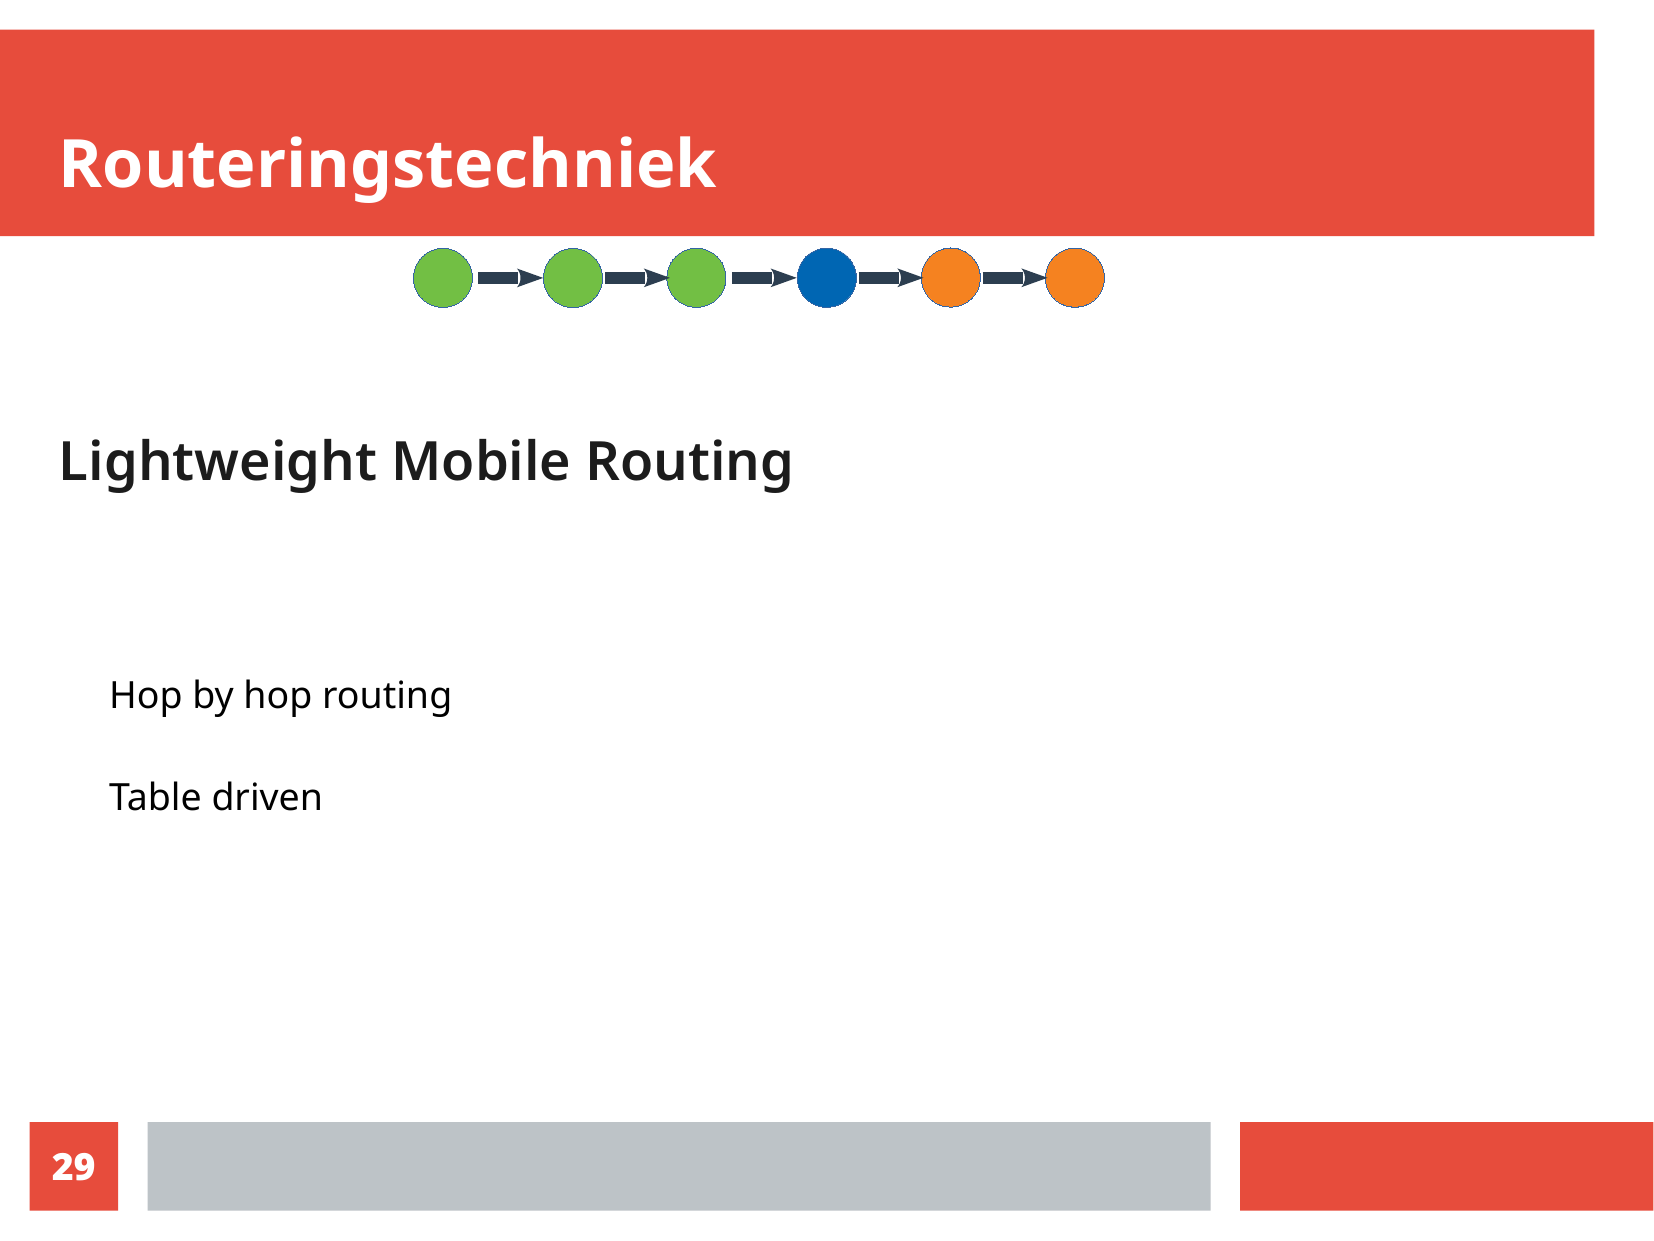

# Routeringstechniek
Lightweight Mobile Routing
Hop by hop routing
Table driven
29